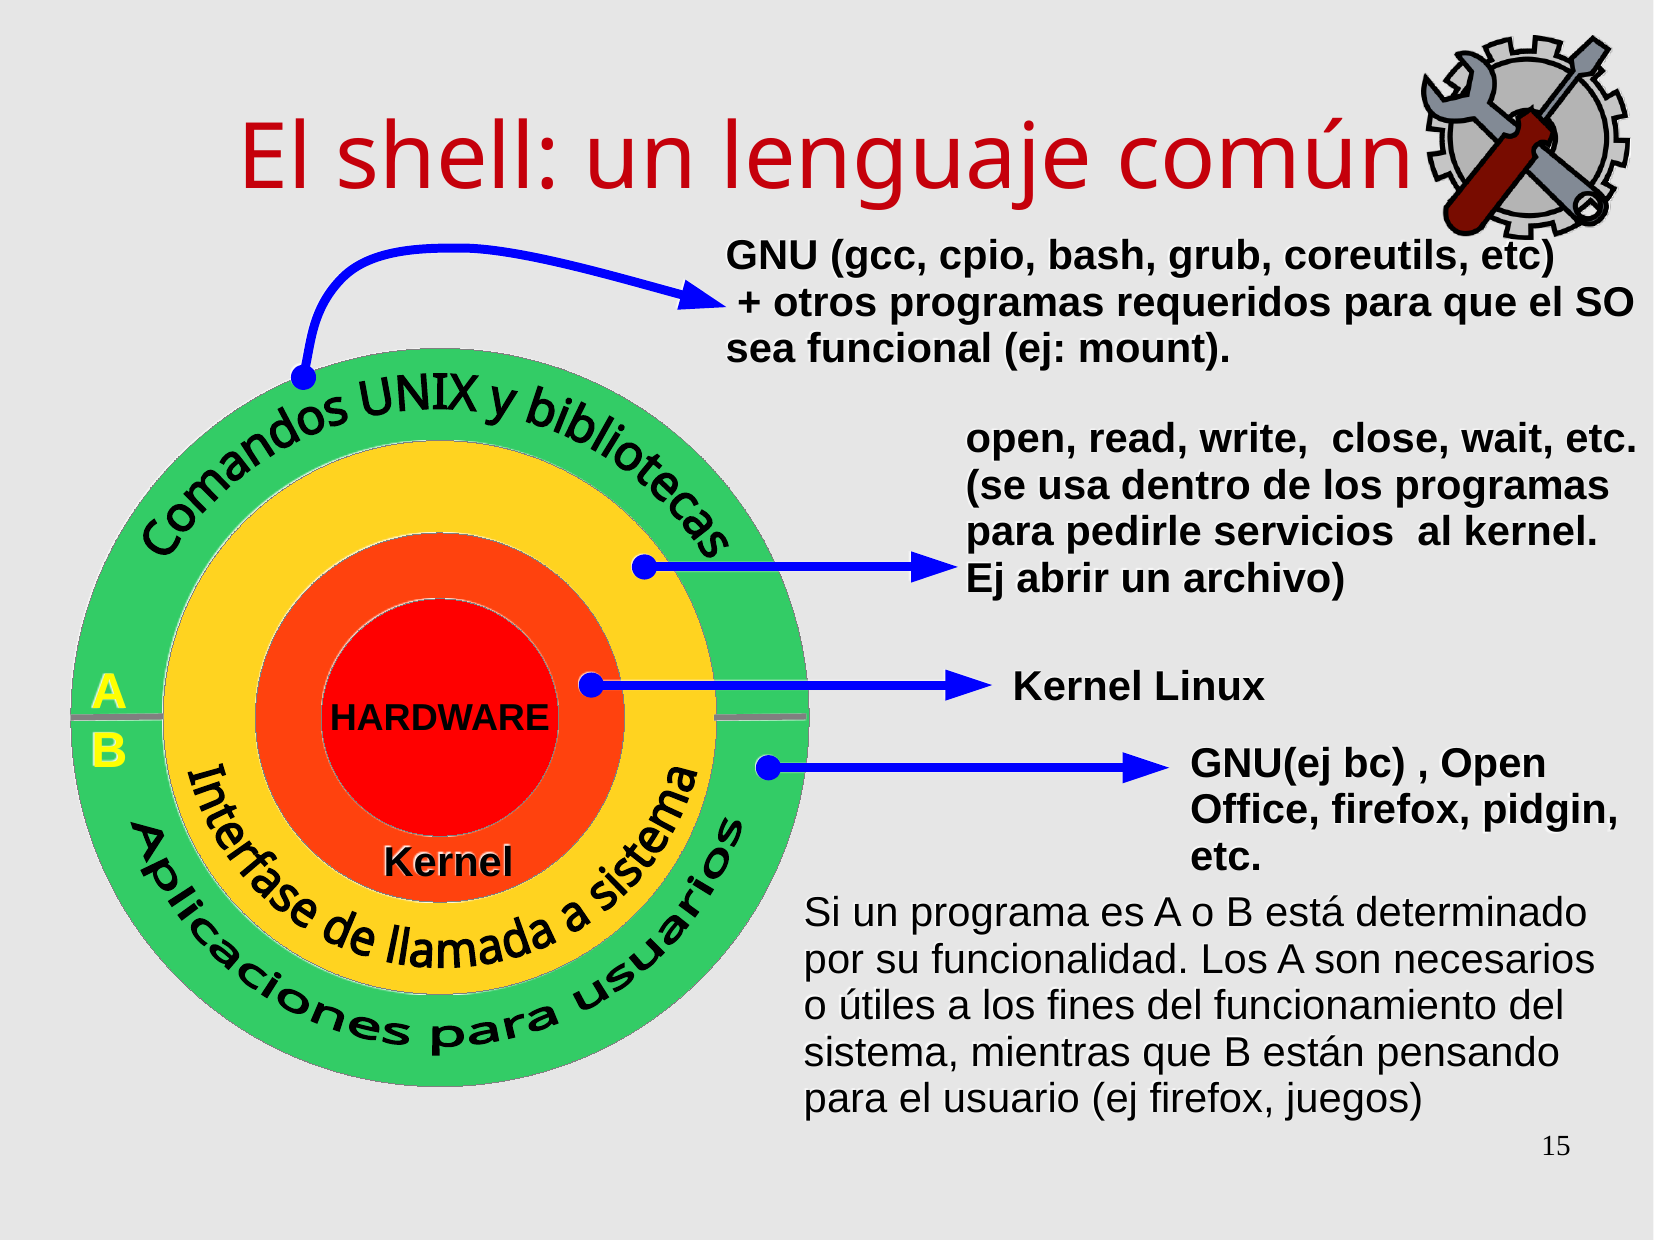

# El shell: un lenguaje común
GNU (gcc, cpio, bash, grub, coreutils, etc)
 + otros programas requeridos para que el SO
sea funcional (ej: mount).
Comandos UNIX y bibliotecas
Aplicaciones para usuarios
open, read, write, close, wait, etc. (se usa dentro de los programas para pedirle servicios al kernel. Ej abrir un archivo)
Interfase de llamada a sistema
HARDWARE
Kernel Linux
A
B
GNU(ej bc) , Open
Office, firefox, pidgin,
etc.
Kernel
Si un programa es A o B está determinado
por su funcionalidad. Los A son necesarios
o útiles a los fines del funcionamiento del
sistema, mientras que B están pensando
para el usuario (ej firefox, juegos)
15